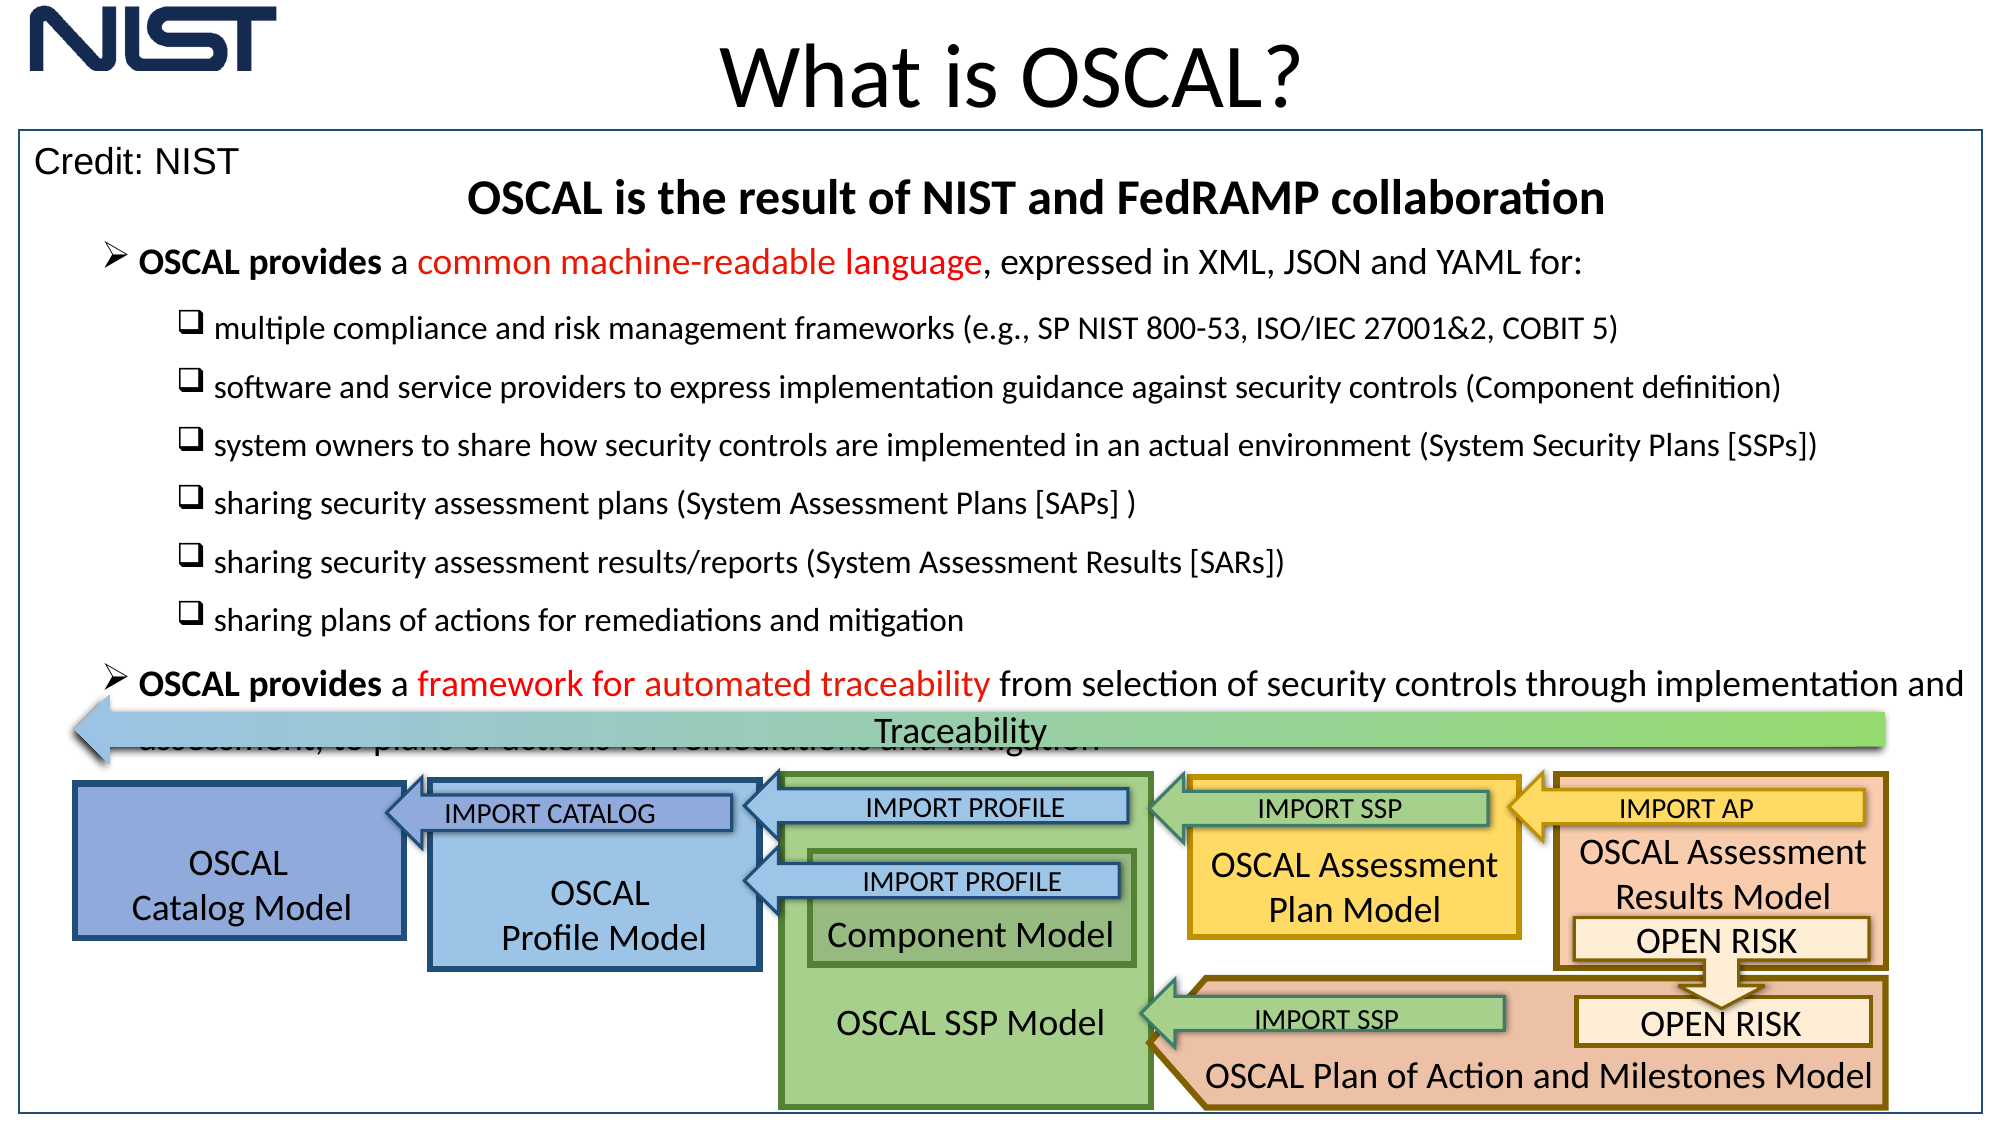

What is OSCAL?
Credit: NIST
OSCAL is the result of NIST and FedRAMP collaboration
# OSCAL provides a common machine-readable language, expressed in XML, JSON and YAML for:
multiple compliance and risk management frameworks (e.g., SP NIST 800-53, ISO/IEC 27001&2, COBIT 5)
software and service providers to express implementation guidance against security controls (Component definition)
system owners to share how security controls are implemented in an actual environment (System Security Plans [SSPs])
sharing security assessment plans (System Assessment Plans [SAPs] )
sharing security assessment results/reports (System Assessment Results [SARs])
sharing plans of actions for remediations and mitigation
OSCAL provides a framework for automated traceability from selection of security controls through implementation and assessment, to plans of actions for remediations and mitigation
Traceability
IMPORT PROFILE
IMPORT SSP
IMPORT AP
IMPORT CATALOG
OSCAL Assessment Results Model
OSCAL
Catalog Model
OSCAL Assessment Plan Model
IMPORT PROFILE
OSCAL
Profile Model
Component Model
OPEN RISK
OSCAL SSP Model
OPEN RISK
IMPORT SSP
OSCAL Plan of Action and Milestones Model